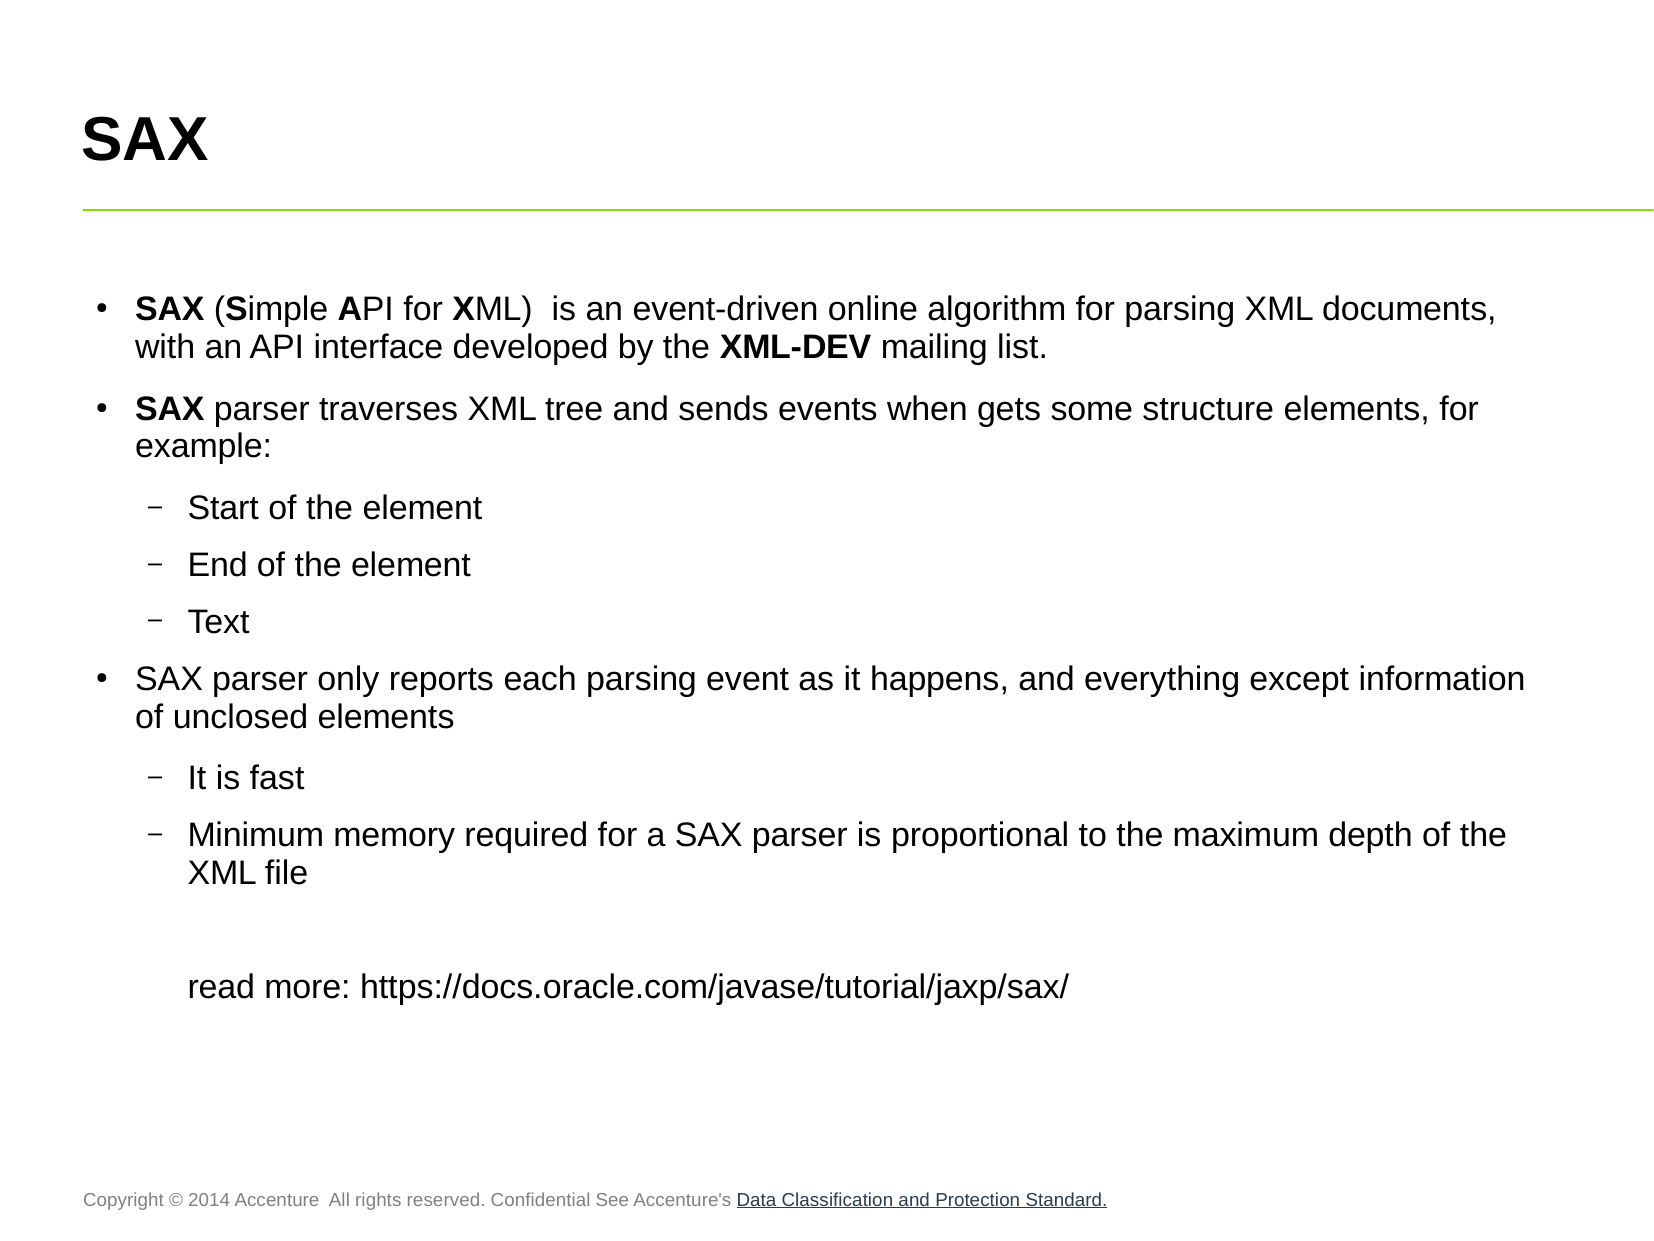

# SAX
SAX (Simple API for XML) is an event-driven online algorithm for parsing XML documents, with an API interface developed by the XML-DEV mailing list.
SAX parser traverses XML tree and sends events when gets some structure elements, for example:
Start of the element
End of the element
Text
SAX parser only reports each parsing event as it happens, and everything except information of unclosed elements
It is fast
Minimum memory required for a SAX parser is proportional to the maximum depth of the XML file
read more: https://docs.oracle.com/javase/tutorial/jaxp/sax/